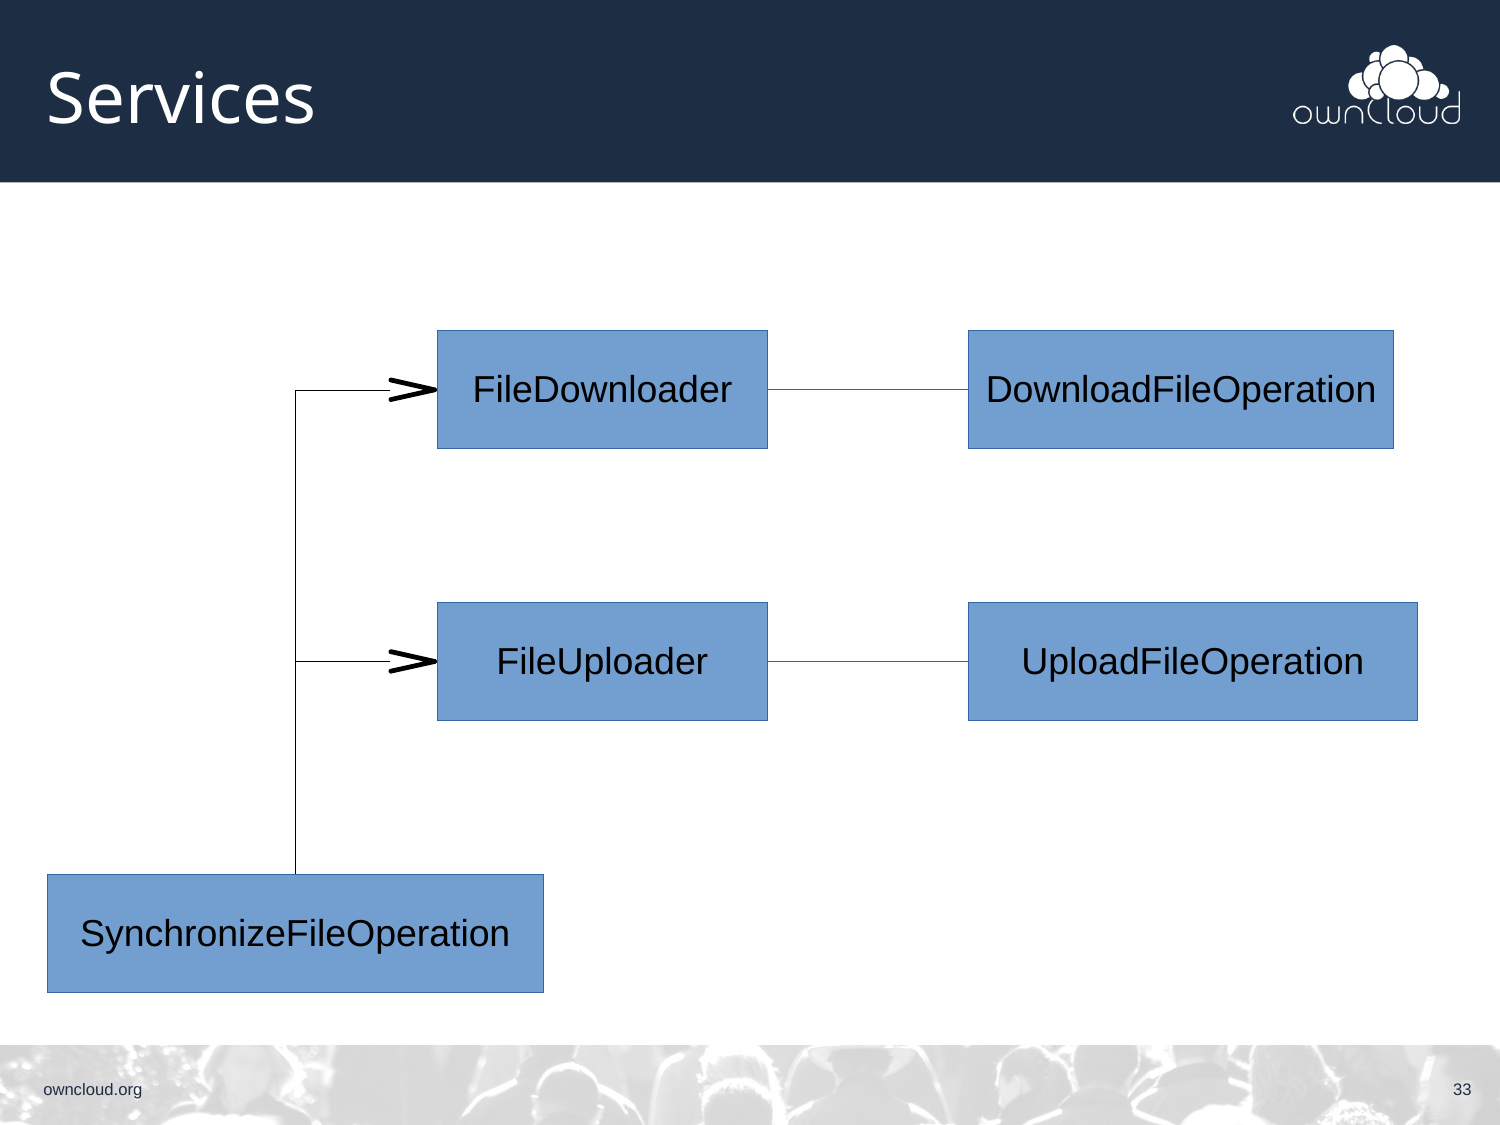

# Services
FileDownloader
DownloadFileOperation
FileUploader
UploadFileOperation
SynchronizeFileOperation